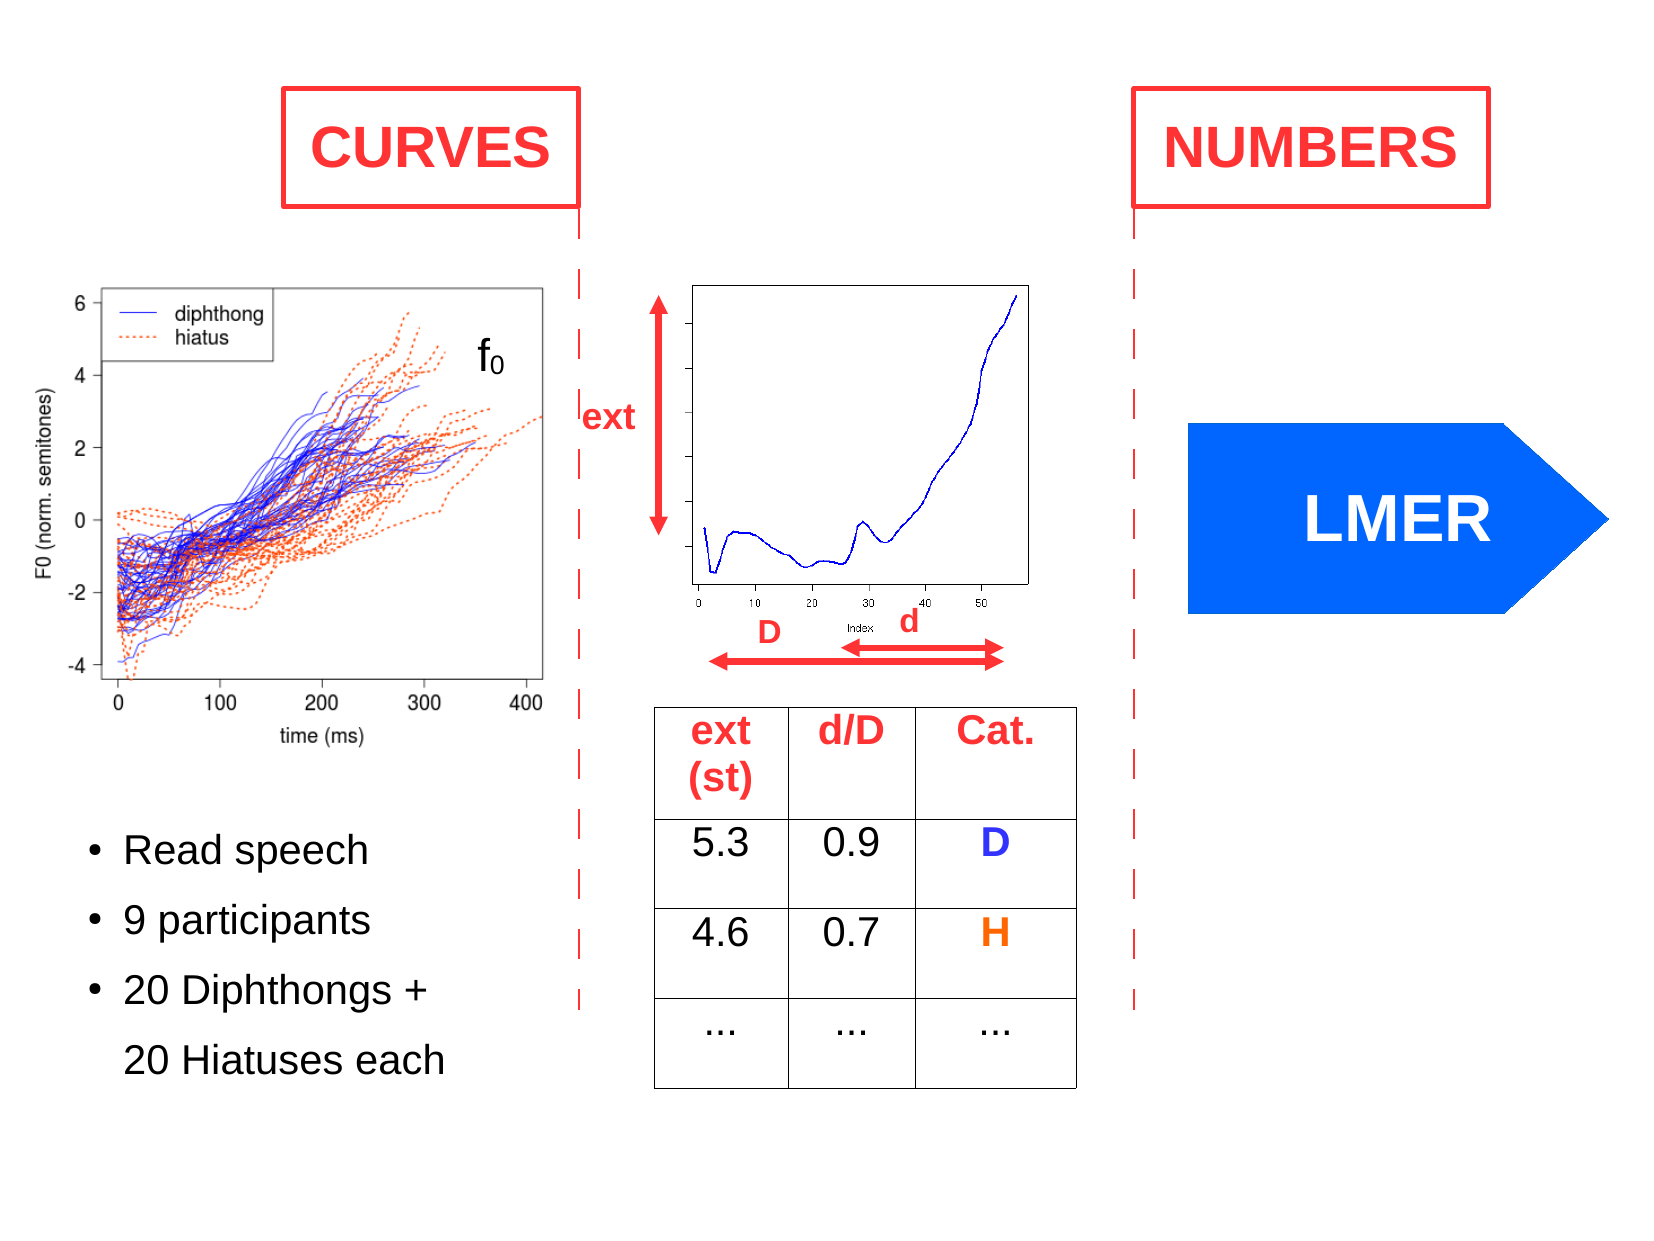

CURVES
NUMBERS
f0
ext
LMER
d
D
| ext (st) | d/D | Cat. |
| --- | --- | --- |
| 5.3 | 0.9 | D |
| 4.6 | 0.7 | H |
| ... | ... | ... |
Read speech
9 participants
20 Diphthongs +
20 Hiatuses each